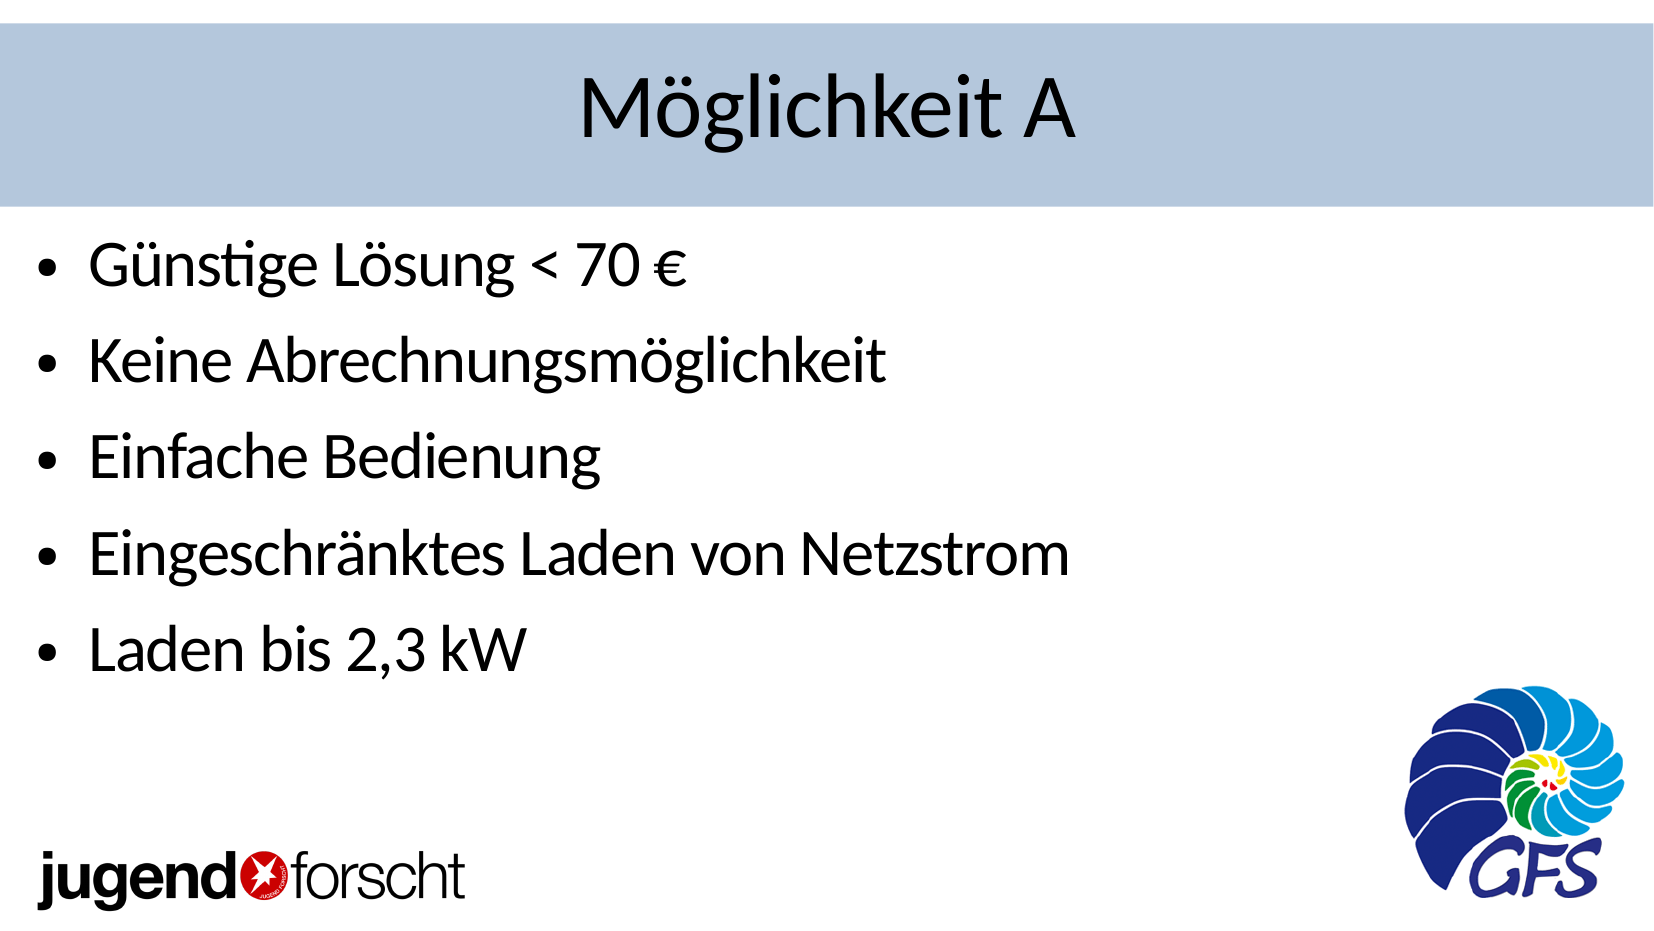

# Möglichkeit A
Günstige Lösung < 70 €
Keine Abrechnungsmöglichkeit
Einfache Bedienung
Eingeschränktes Laden von Netzstrom
Laden bis 2,3 kW